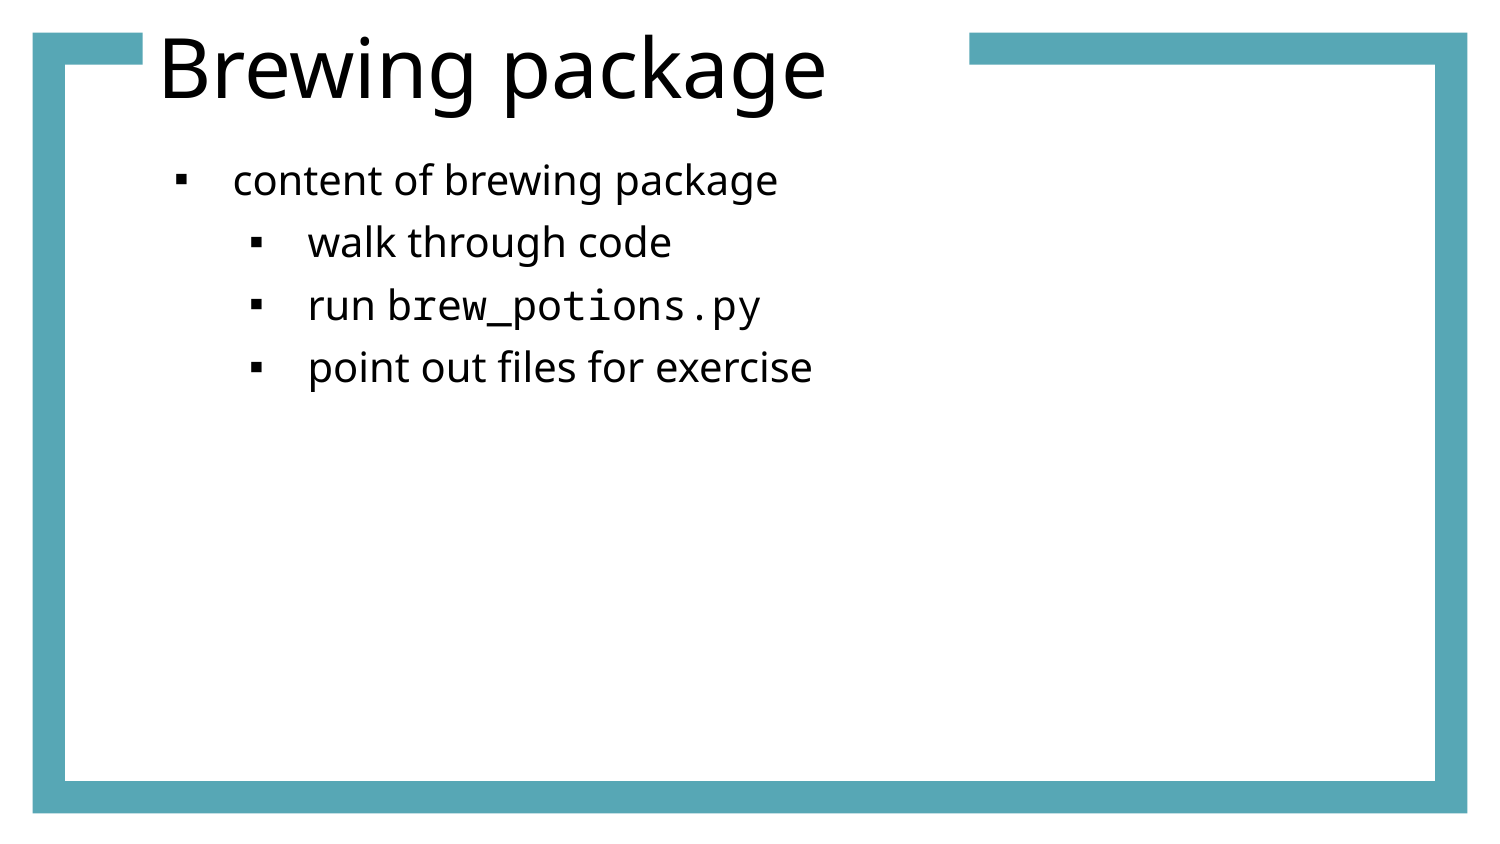

# Brewing package
content of brewing package
walk through code
run brew_potions.py
point out files for exercise